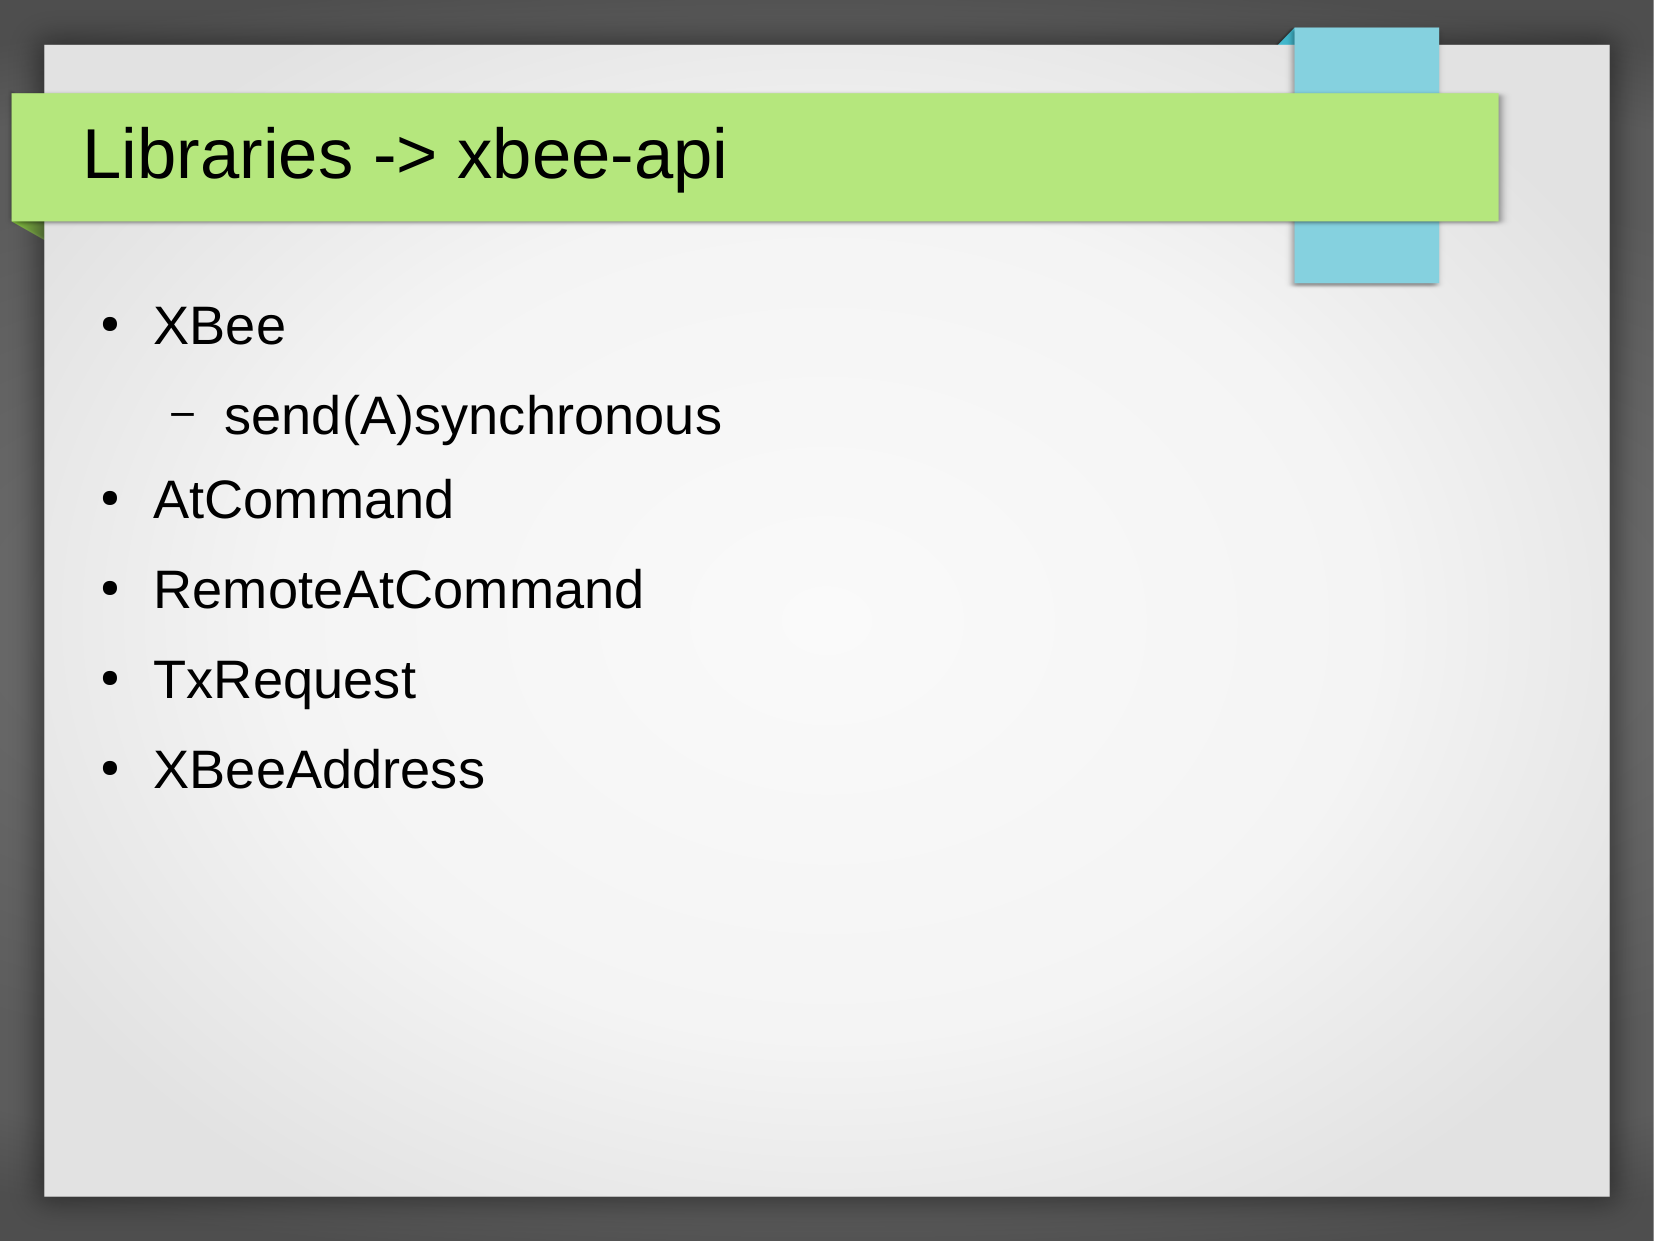

# Libraries -> xbee-api
XBee
send(A)synchronous
AtCommand
RemoteAtCommand
TxRequest
XBeeAddress